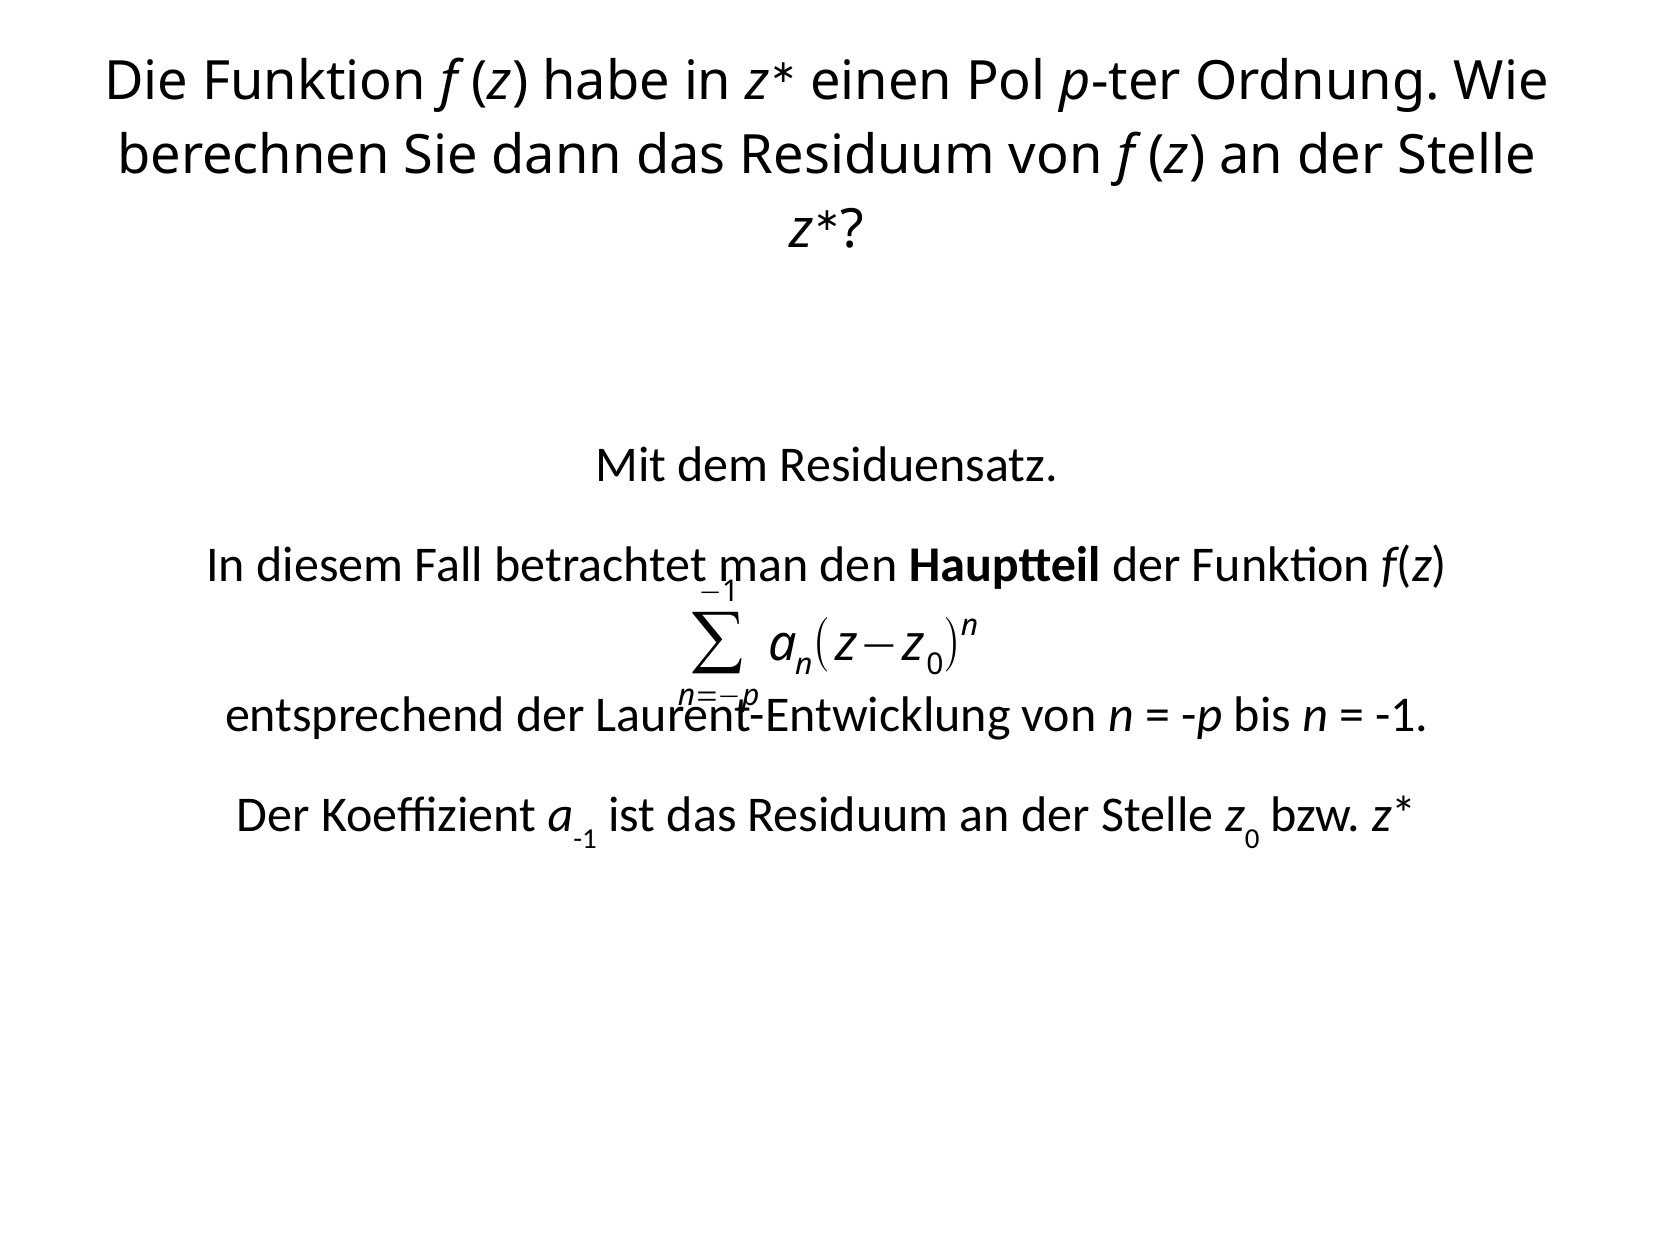

# Die Funktion f (z) habe in z∗ einen Pol p-ter Ordnung. Wie berechnen Sie dann das Residuum von f (z) an der Stelle z∗?
Mit dem Residuensatz.
In diesem Fall betrachtet man den Hauptteil der Funktion f(z)
entsprechend der Laurent-Entwicklung von n = -p bis n = -1.
Der Koeffizient a-1 ist das Residuum an der Stelle z0 bzw. z*